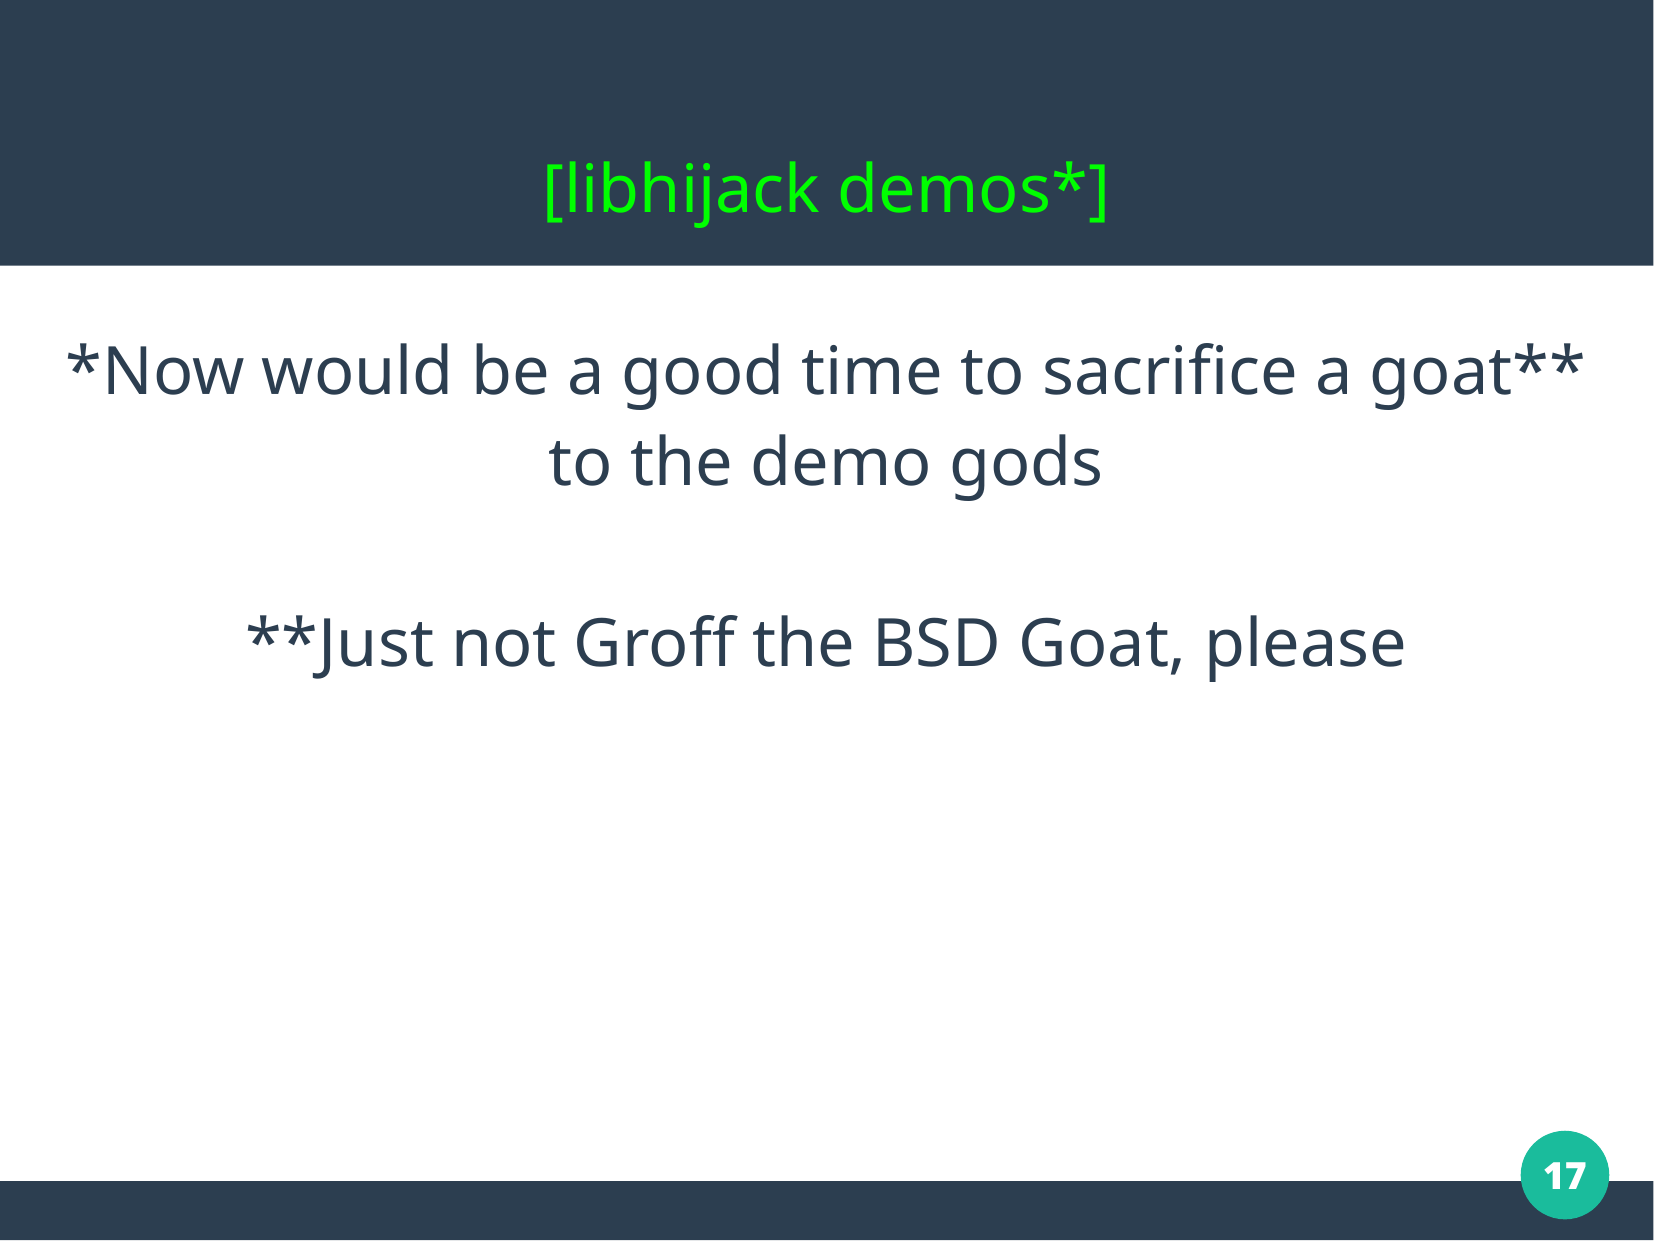

# [libhijack demos*]
*Now would be a good time to sacrifice a goat** to the demo gods
**Just not Groff the BSD Goat, please
17